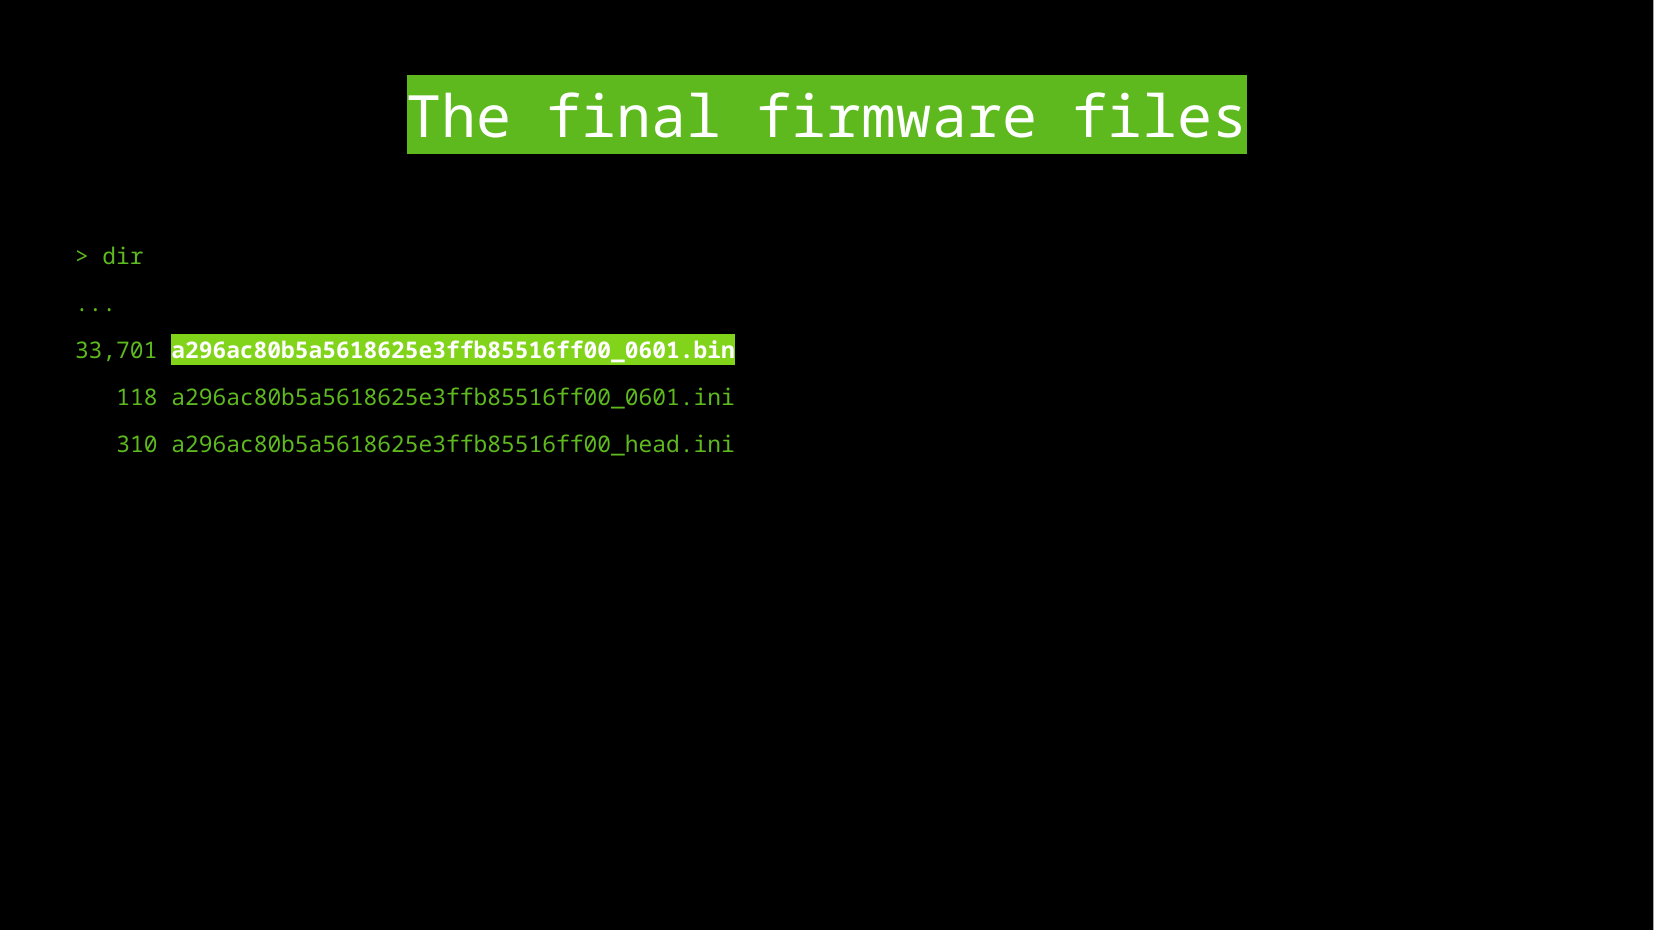

# The final firmware files
> dir
...
33,701 a296ac80b5a5618625e3ffb85516ff00_0601.bin
 118 a296ac80b5a5618625e3ffb85516ff00_0601.ini
 310 a296ac80b5a5618625e3ffb85516ff00_head.ini